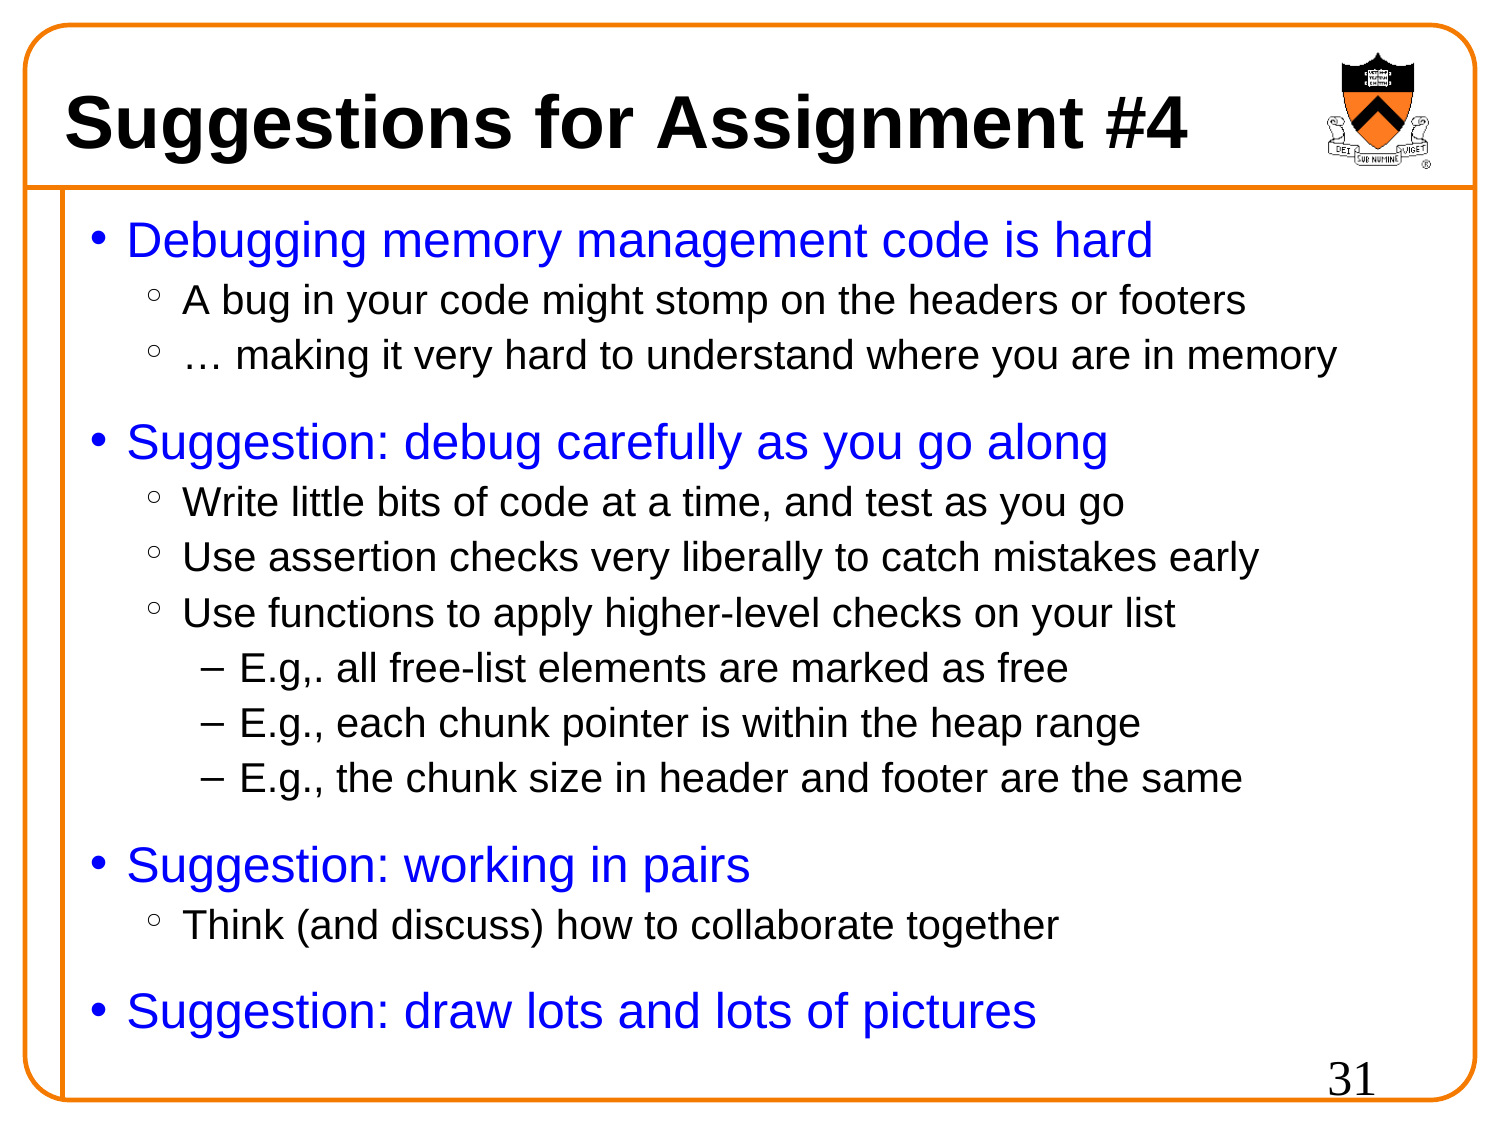

# Suggestions for Assignment #4
Debugging memory management code is hard
A bug in your code might stomp on the headers or footers
… making it very hard to understand where you are in memory
Suggestion: debug carefully as you go along
Write little bits of code at a time, and test as you go
Use assertion checks very liberally to catch mistakes early
Use functions to apply higher-level checks on your list
E.g,. all free-list elements are marked as free
E.g., each chunk pointer is within the heap range
E.g., the chunk size in header and footer are the same
Suggestion: working in pairs
Think (and discuss) how to collaborate together
Suggestion: draw lots and lots of pictures
31